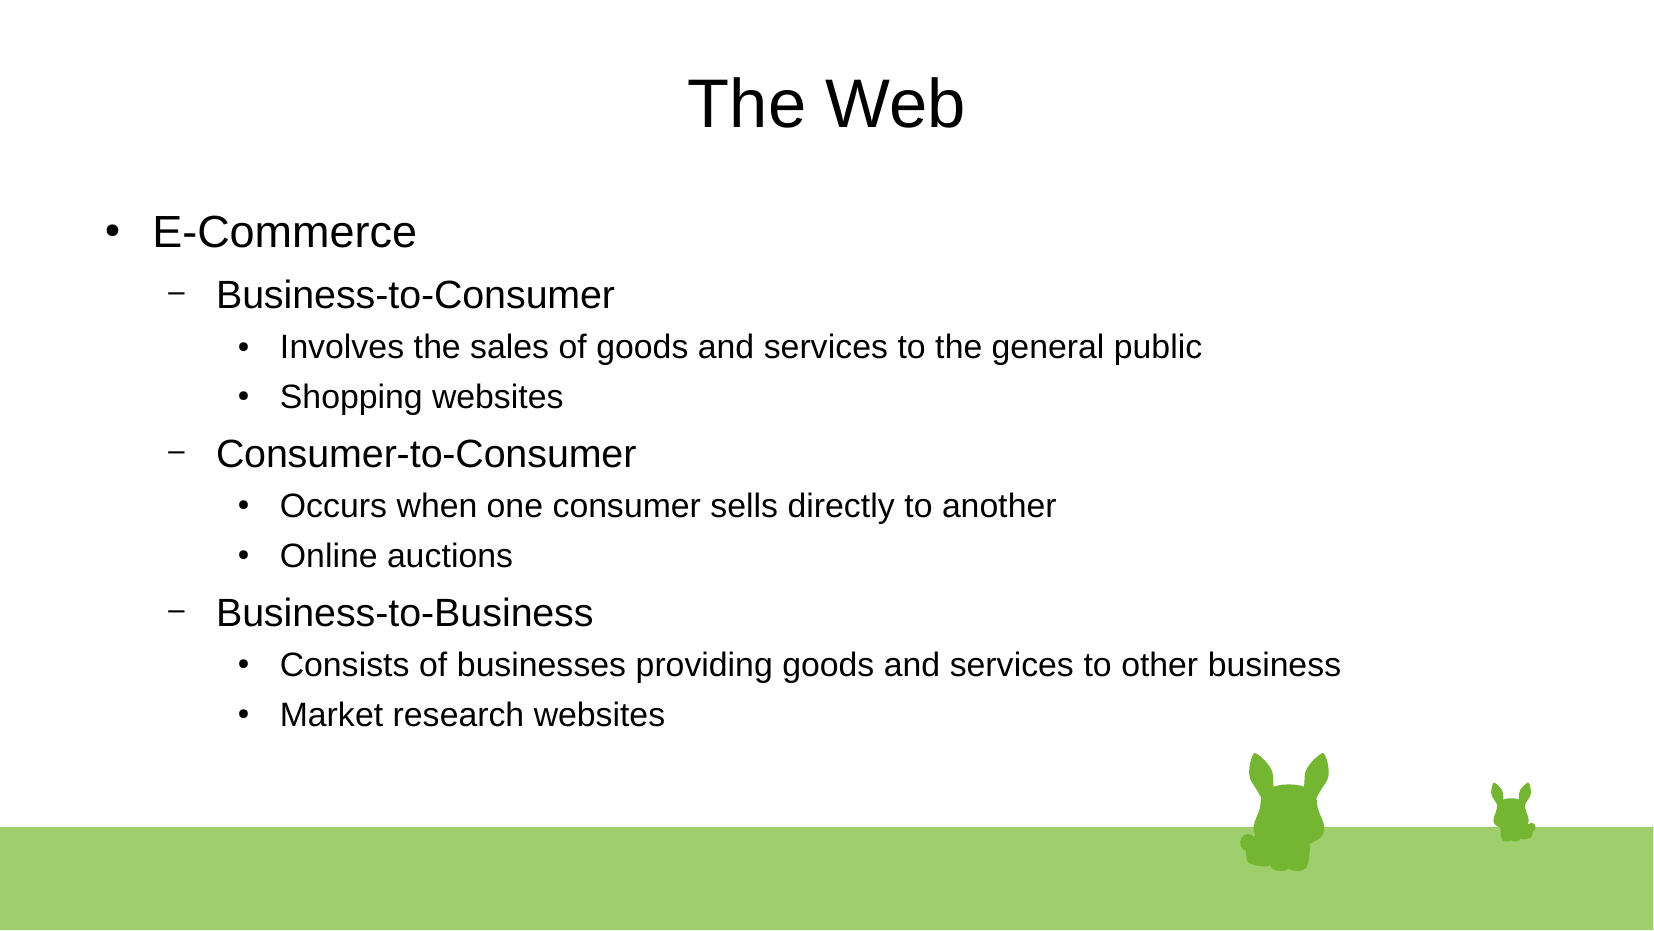

# The Web
E-Commerce
Business-to-Consumer
Involves the sales of goods and services to the general public
Shopping websites
Consumer-to-Consumer
Occurs when one consumer sells directly to another
Online auctions
Business-to-Business
Consists of businesses providing goods and services to other business
Market research websites